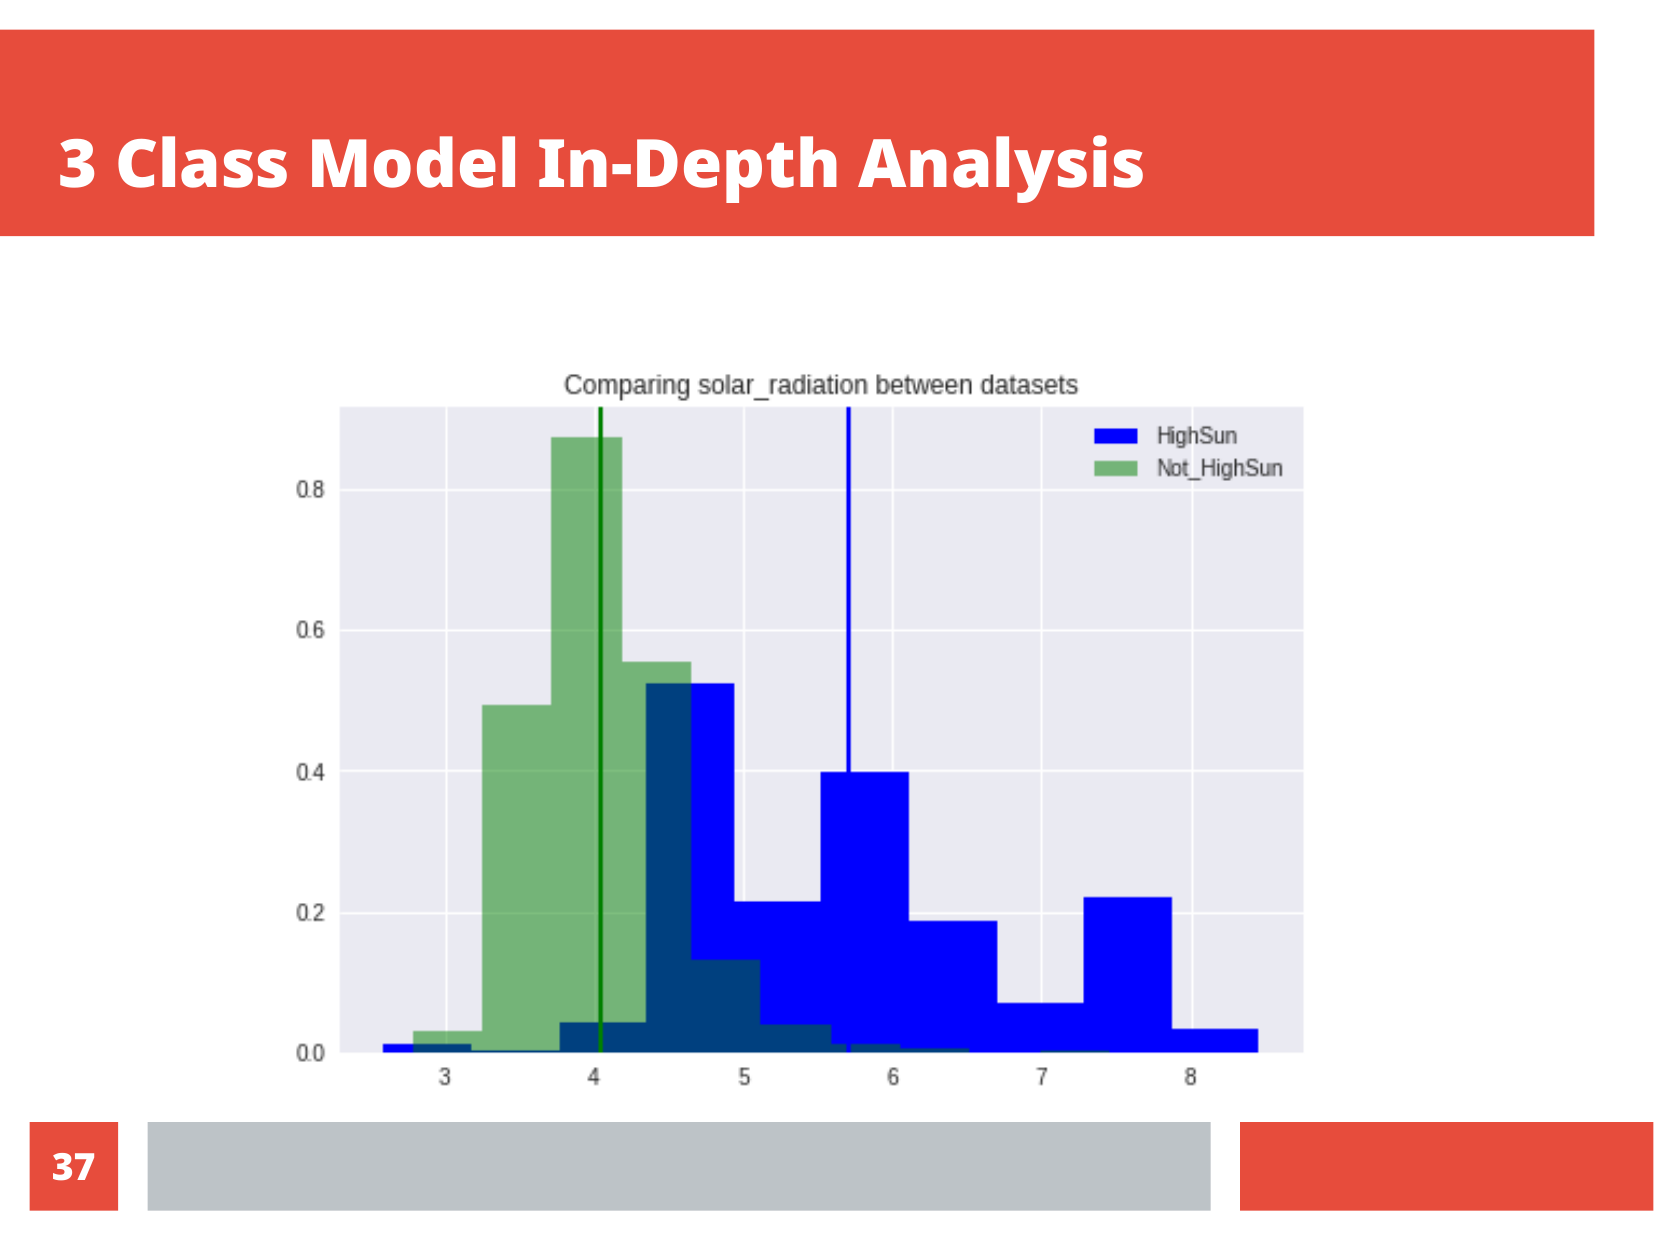

# 3 Class Model In-Depth Analysis
37